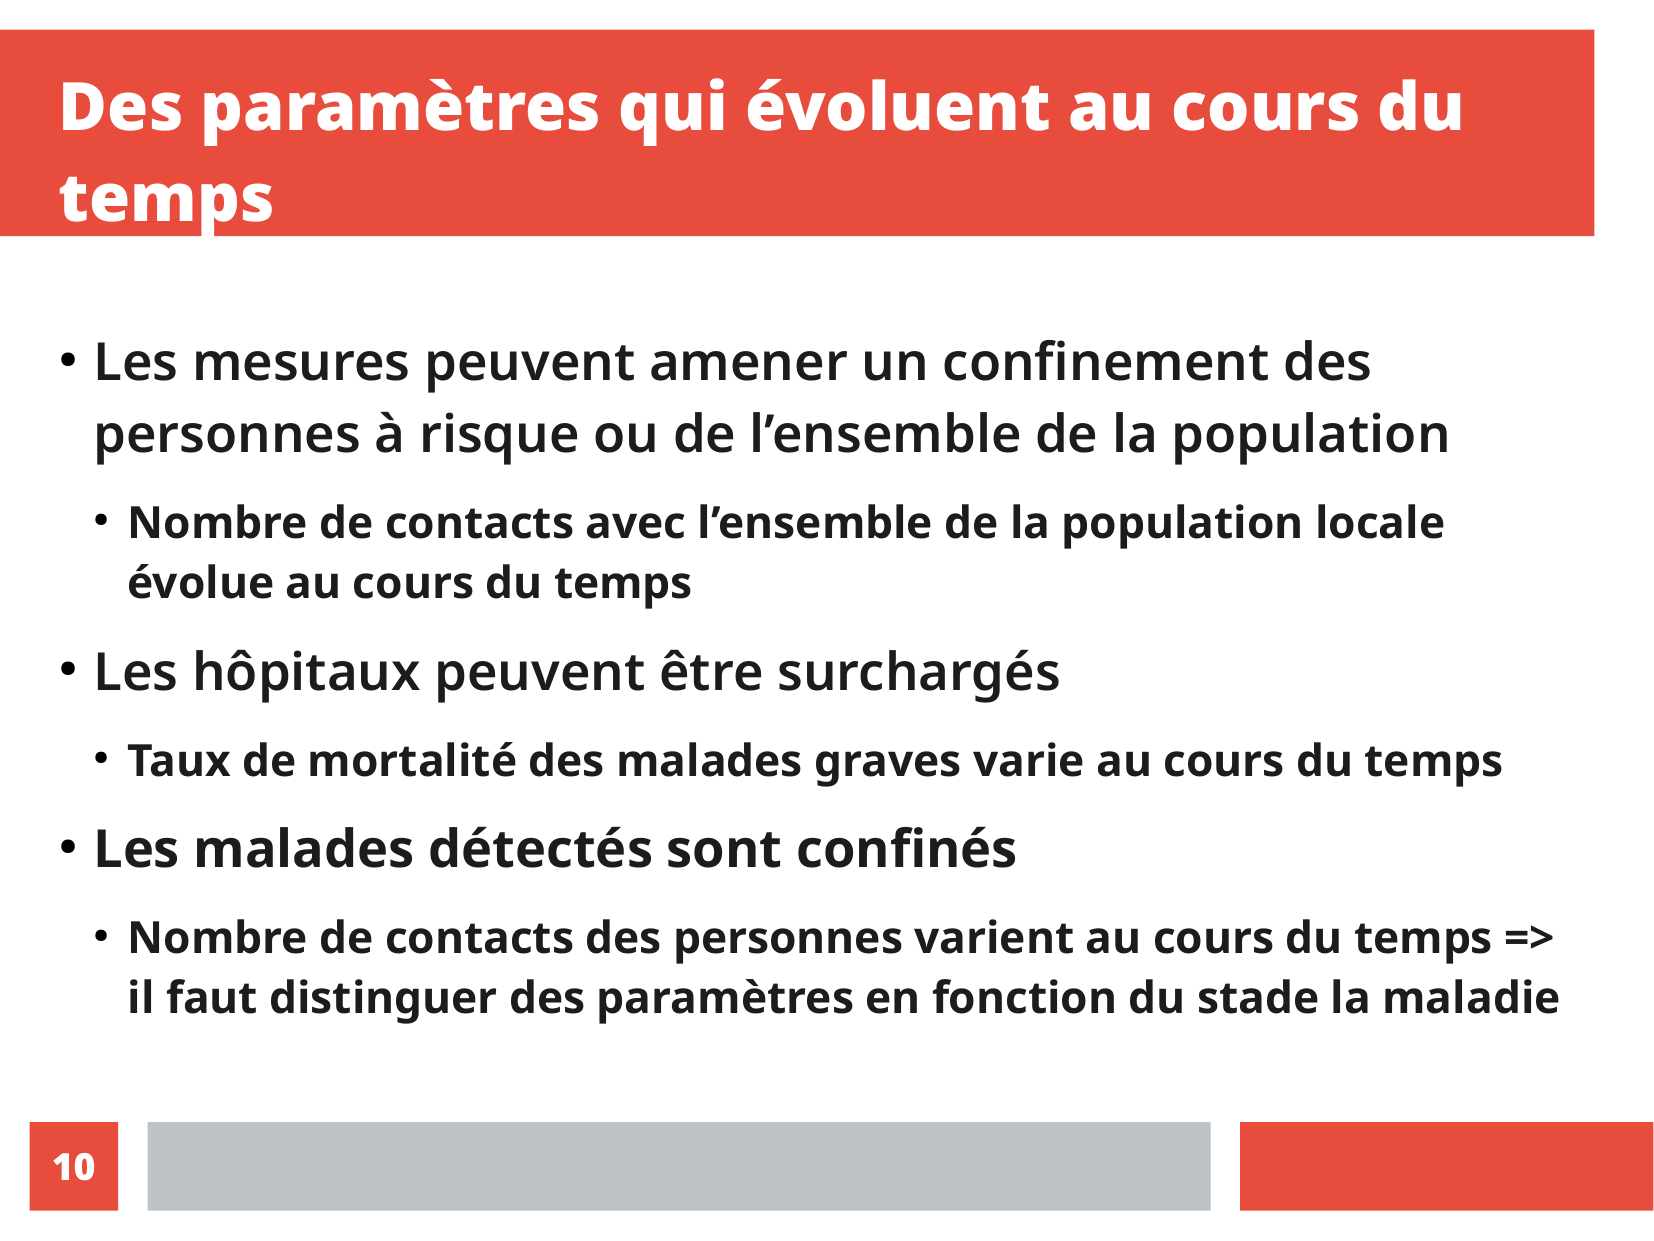

# Des paramètres qui évoluent au cours du temps
Les mesures peuvent amener un confinement des personnes à risque ou de l’ensemble de la population
Nombre de contacts avec l’ensemble de la population locale évolue au cours du temps
Les hôpitaux peuvent être surchargés
Taux de mortalité des malades graves varie au cours du temps
Les malades détectés sont confinés
Nombre de contacts des personnes varient au cours du temps => il faut distinguer des paramètres en fonction du stade la maladie
10